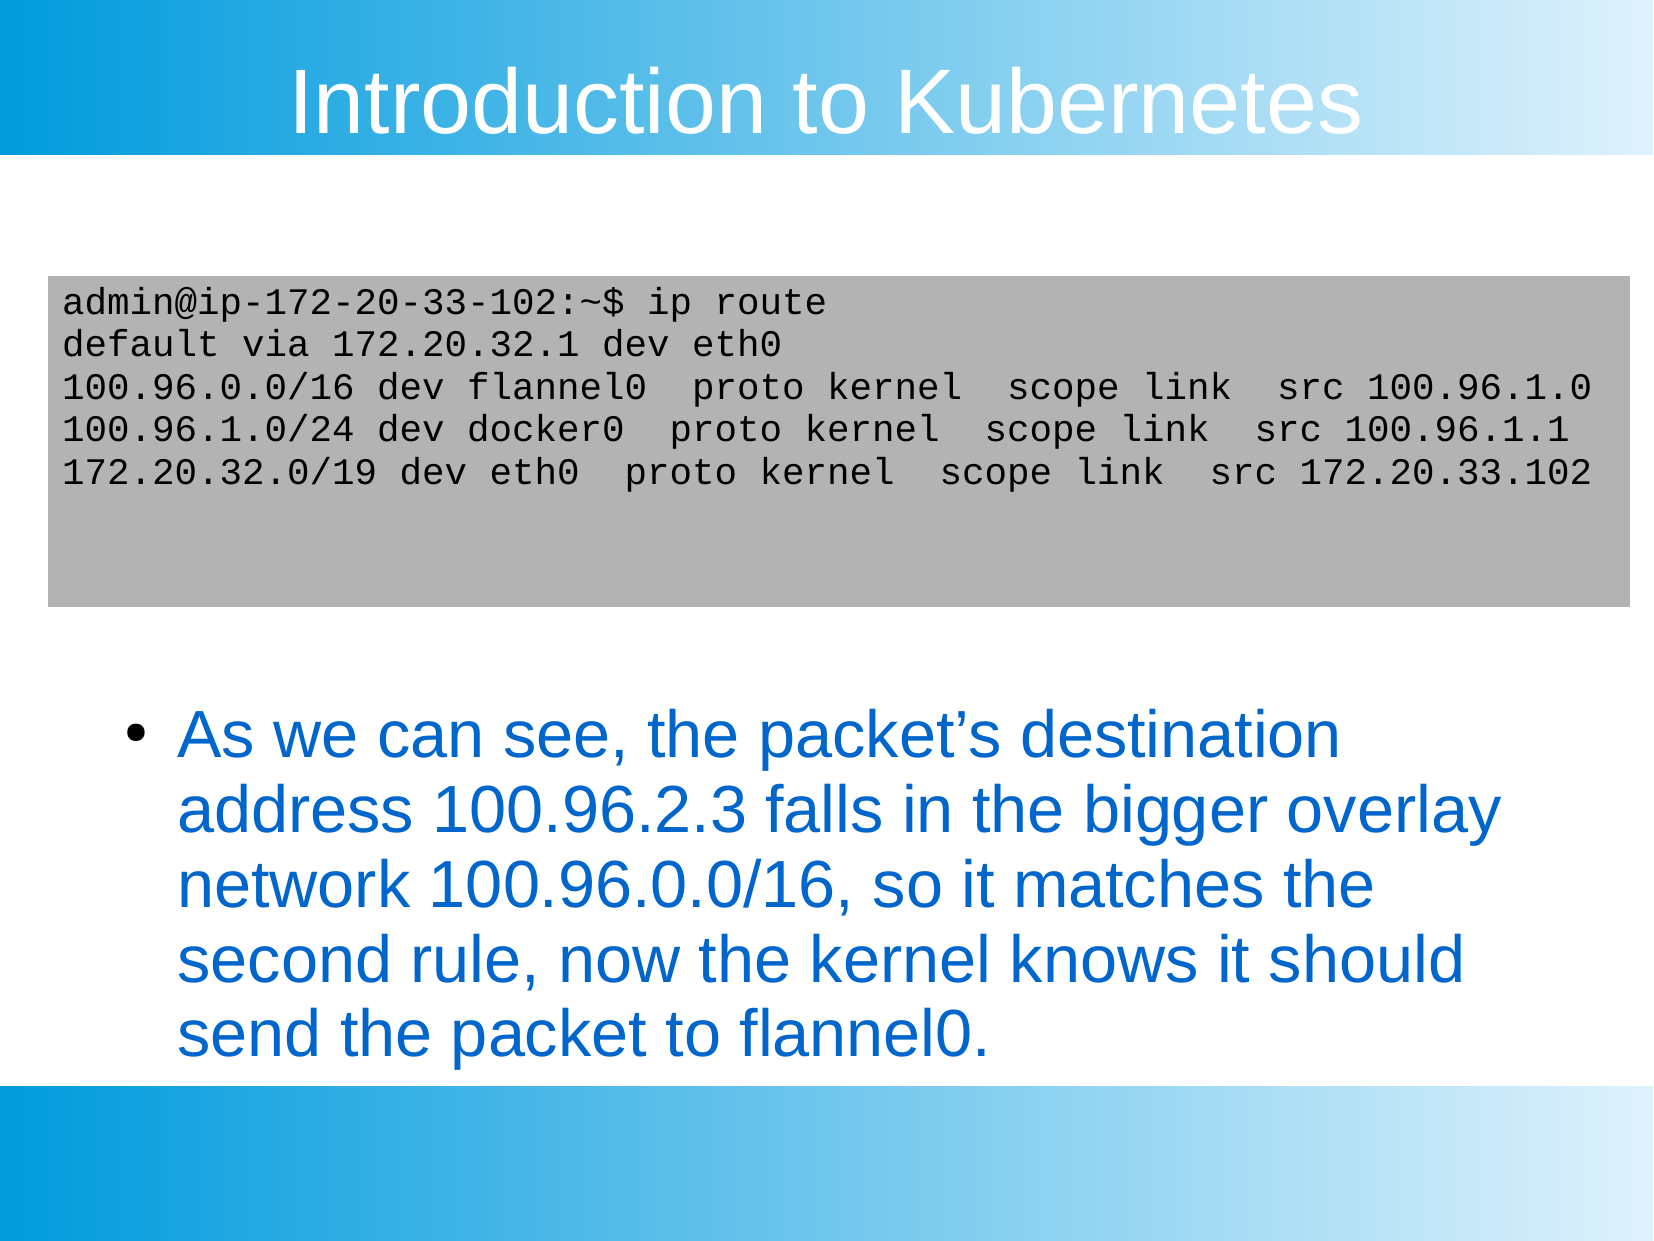

# Introduction to Kubernetes
As we can see, the packet’s destination address 100.96.2.3 falls in the bigger overlay network 100.96.0.0/16, so it matches the second rule, now the kernel knows it should send the packet to flannel0.
| admin@ip-172-20-33-102:~$ ip route default via 172.20.32.1 dev eth0 100.96.0.0/16 dev flannel0 proto kernel scope link src 100.96.1.0 100.96.1.0/24 dev docker0 proto kernel scope link src 100.96.1.1 172.20.32.0/19 dev eth0 proto kernel scope link src 172.20.33.102 |
| --- |